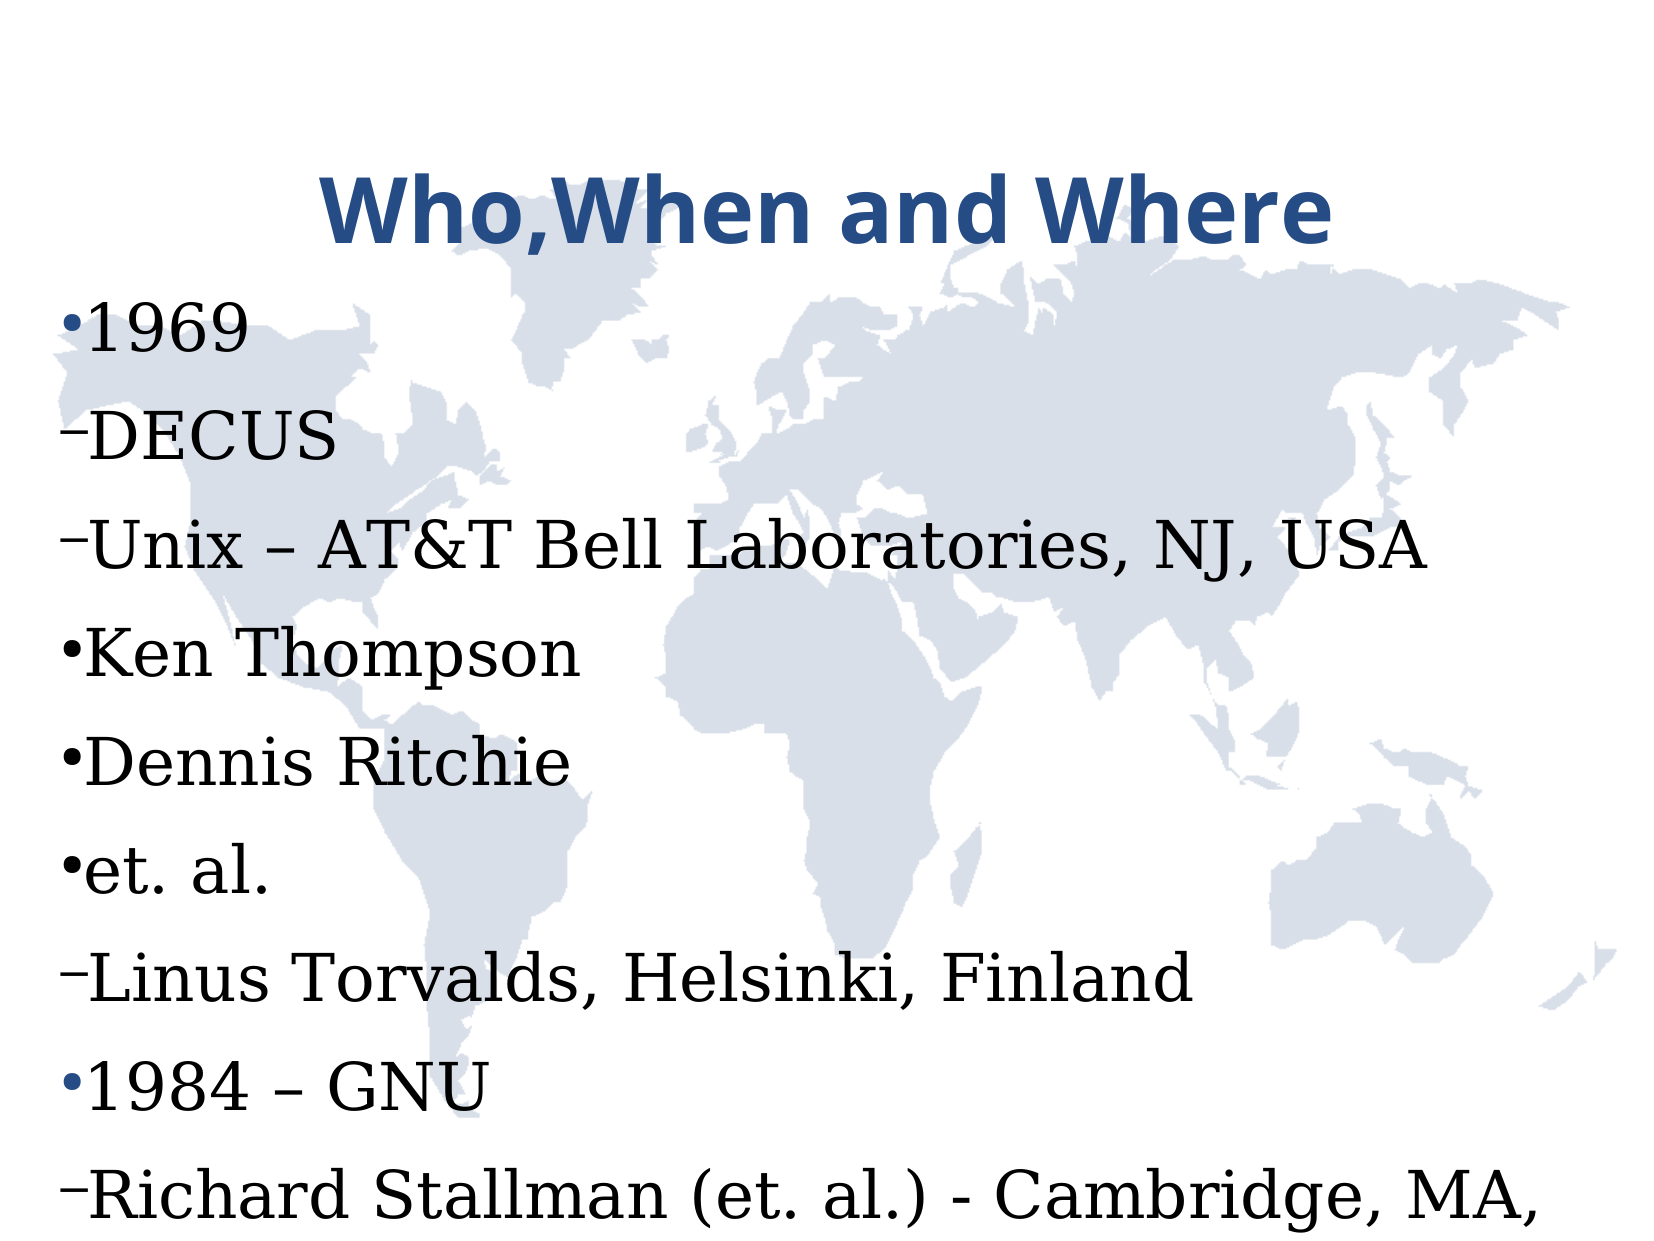

# Who,When and Where
1969
DECUS
Unix – AT&T Bell Laboratories, NJ, USA
Ken Thompson
Dennis Ritchie
et. al.
Linus Torvalds, Helsinki, Finland
1984 – GNU
Richard Stallman (et. al.) - Cambridge, MA, USA